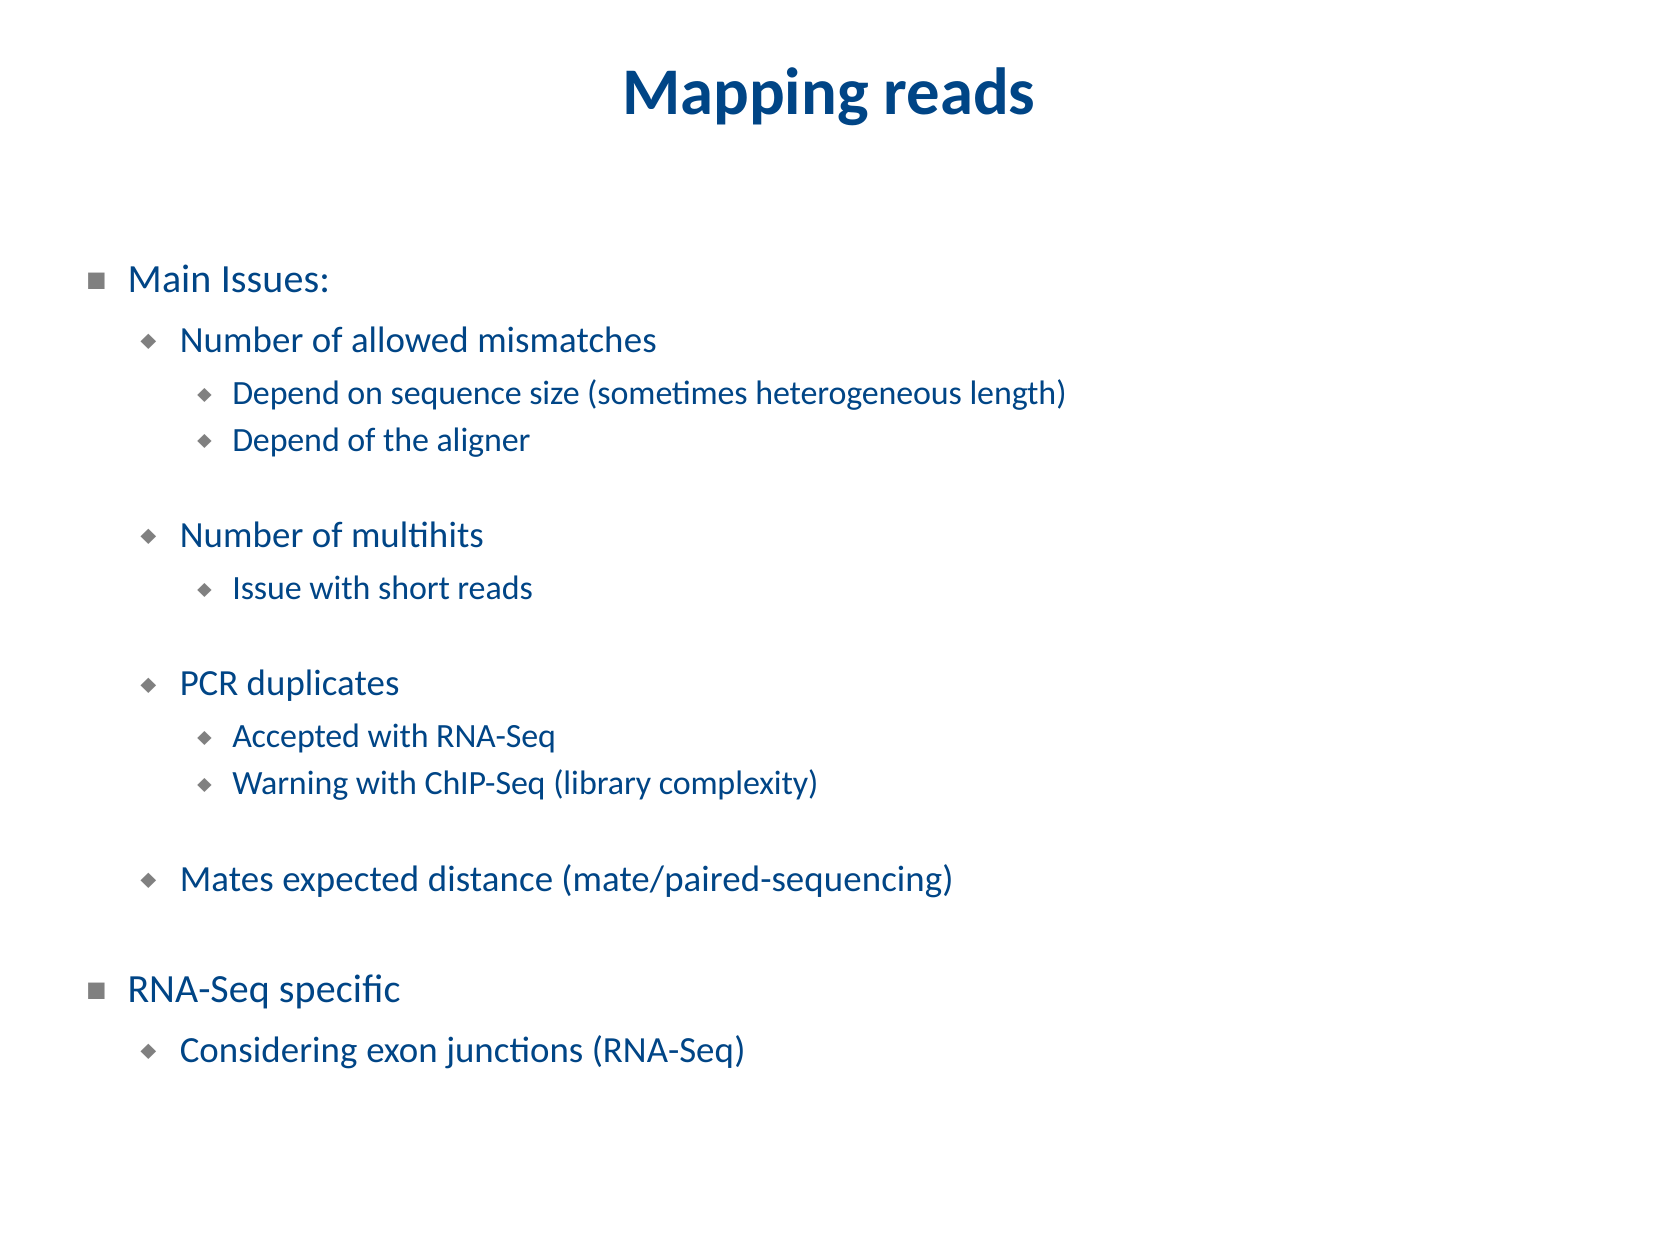

# Mapping reads
Main Issues:
Number of allowed mismatches
Depend on sequence size (sometimes heterogeneous length)
Depend of the aligner
Number of multi­hits
Issue with short reads
PCR duplicates
Accepted with RNA-Seq
Warning with ChIP-Seq (library complexity)
Mates expected distance (mate/paired-sequencing)
RNA-Seq specific
Considering exon junctions (RNA-Seq)